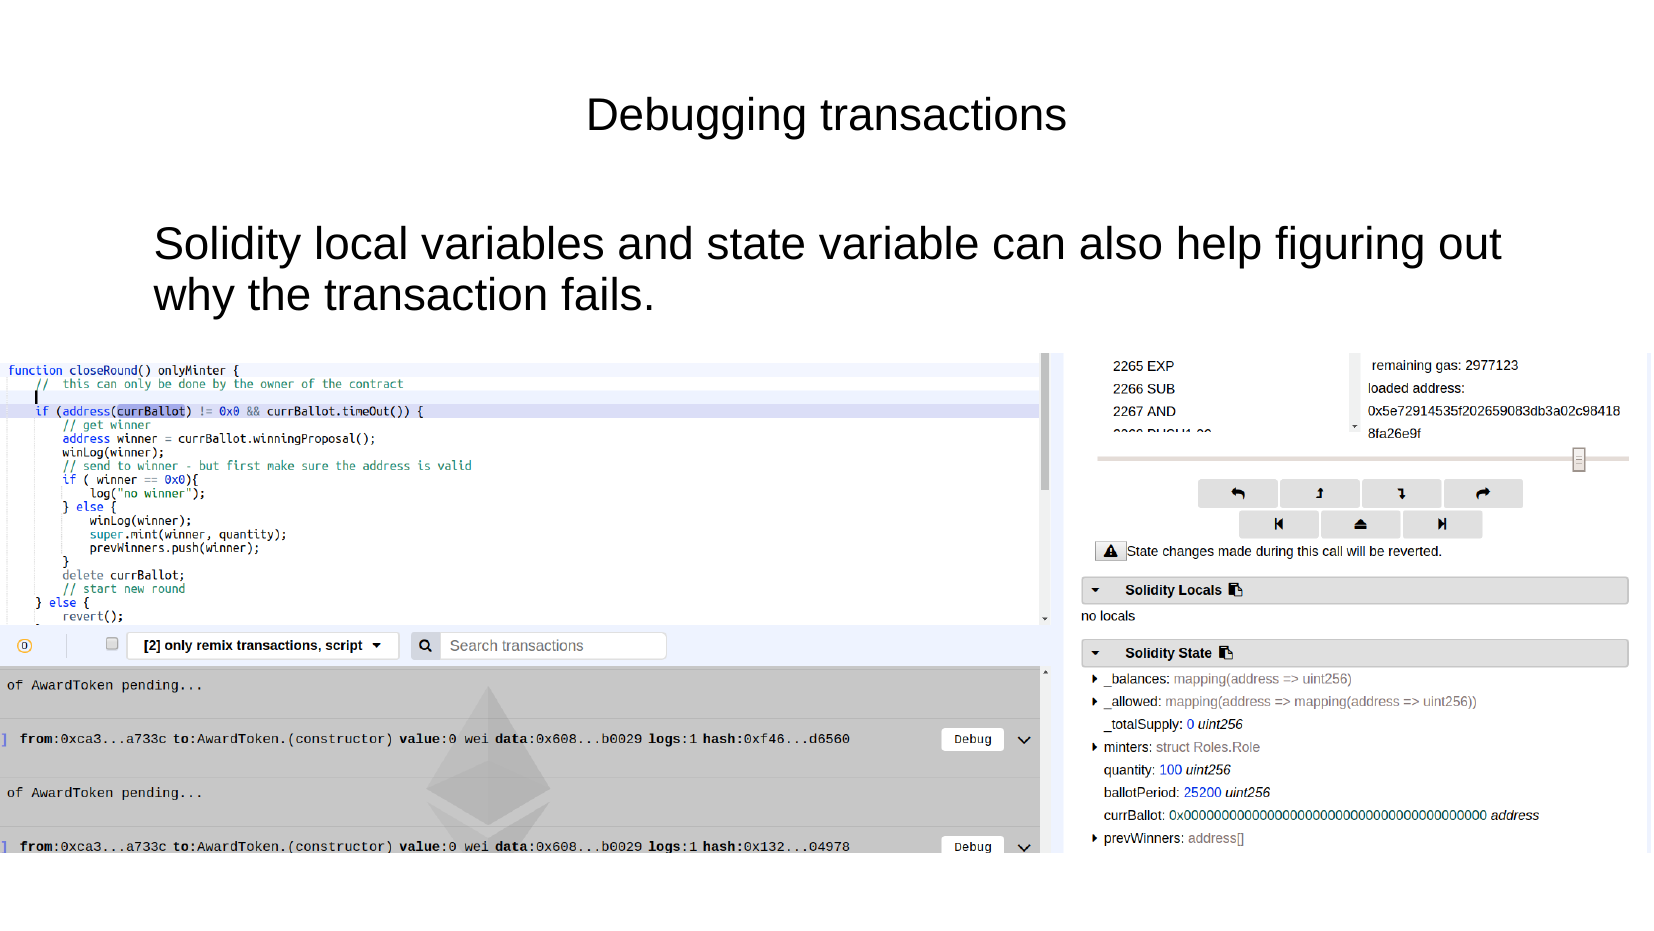

# Debugging transactions
Solidity local variables and state variable can also help figuring out why the transaction fails.